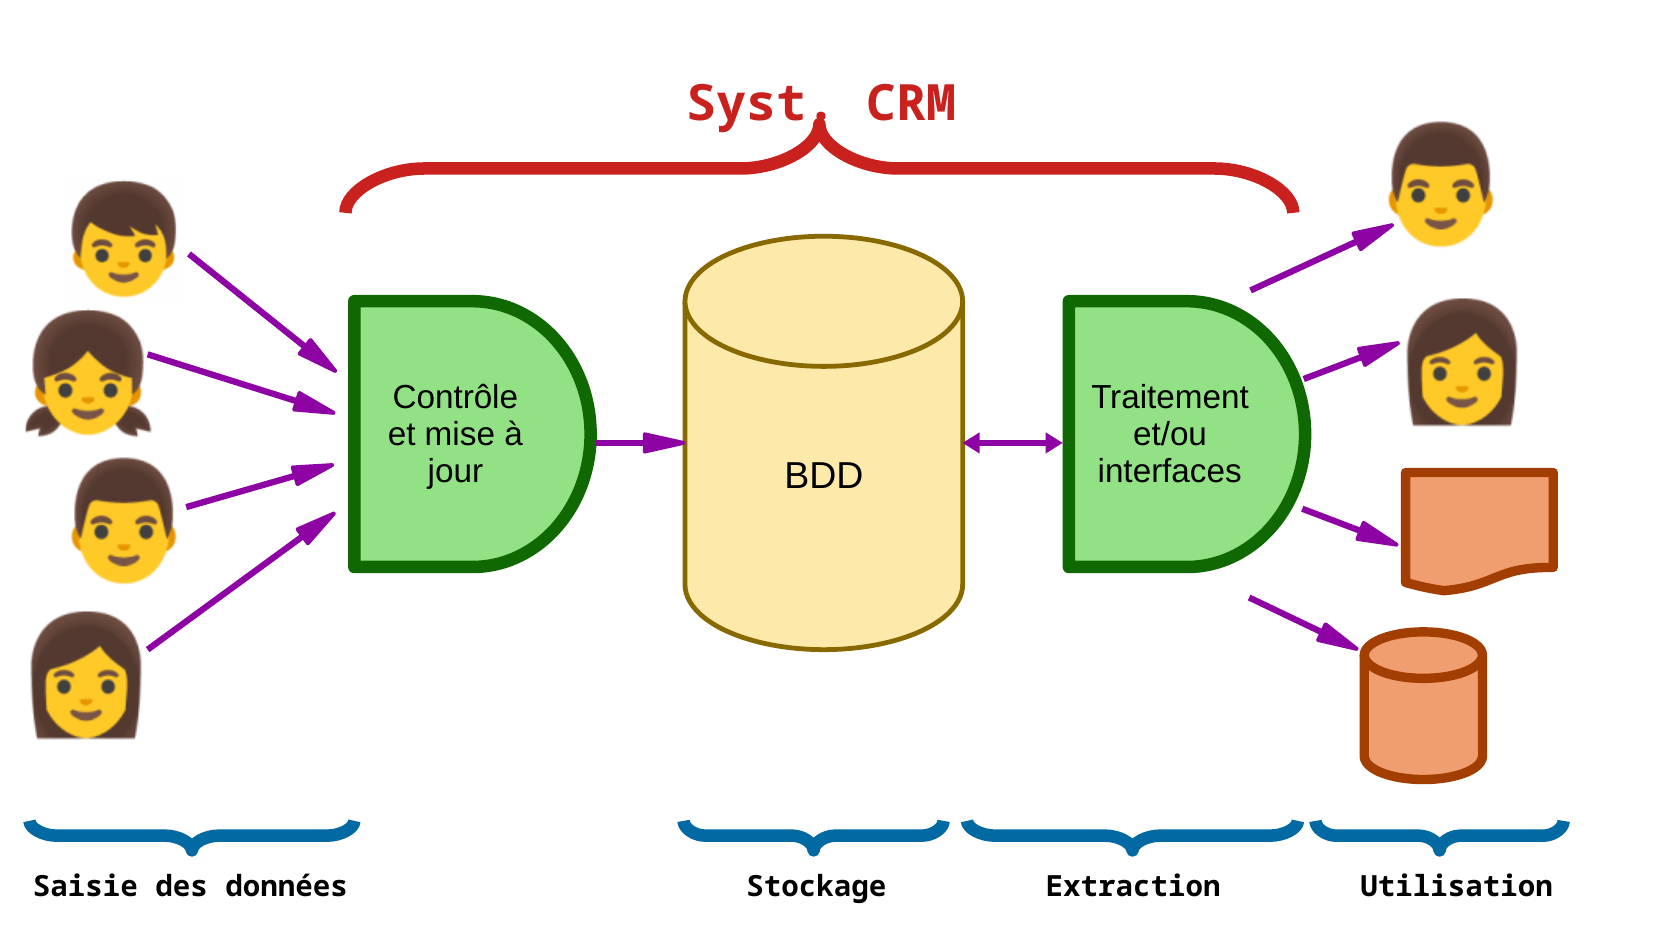

Syst. CRM
Contrôle et mise à jour
BDD
Traitement et/ou
interfaces
Saisie des données
Stockage
Extraction
Utilisation